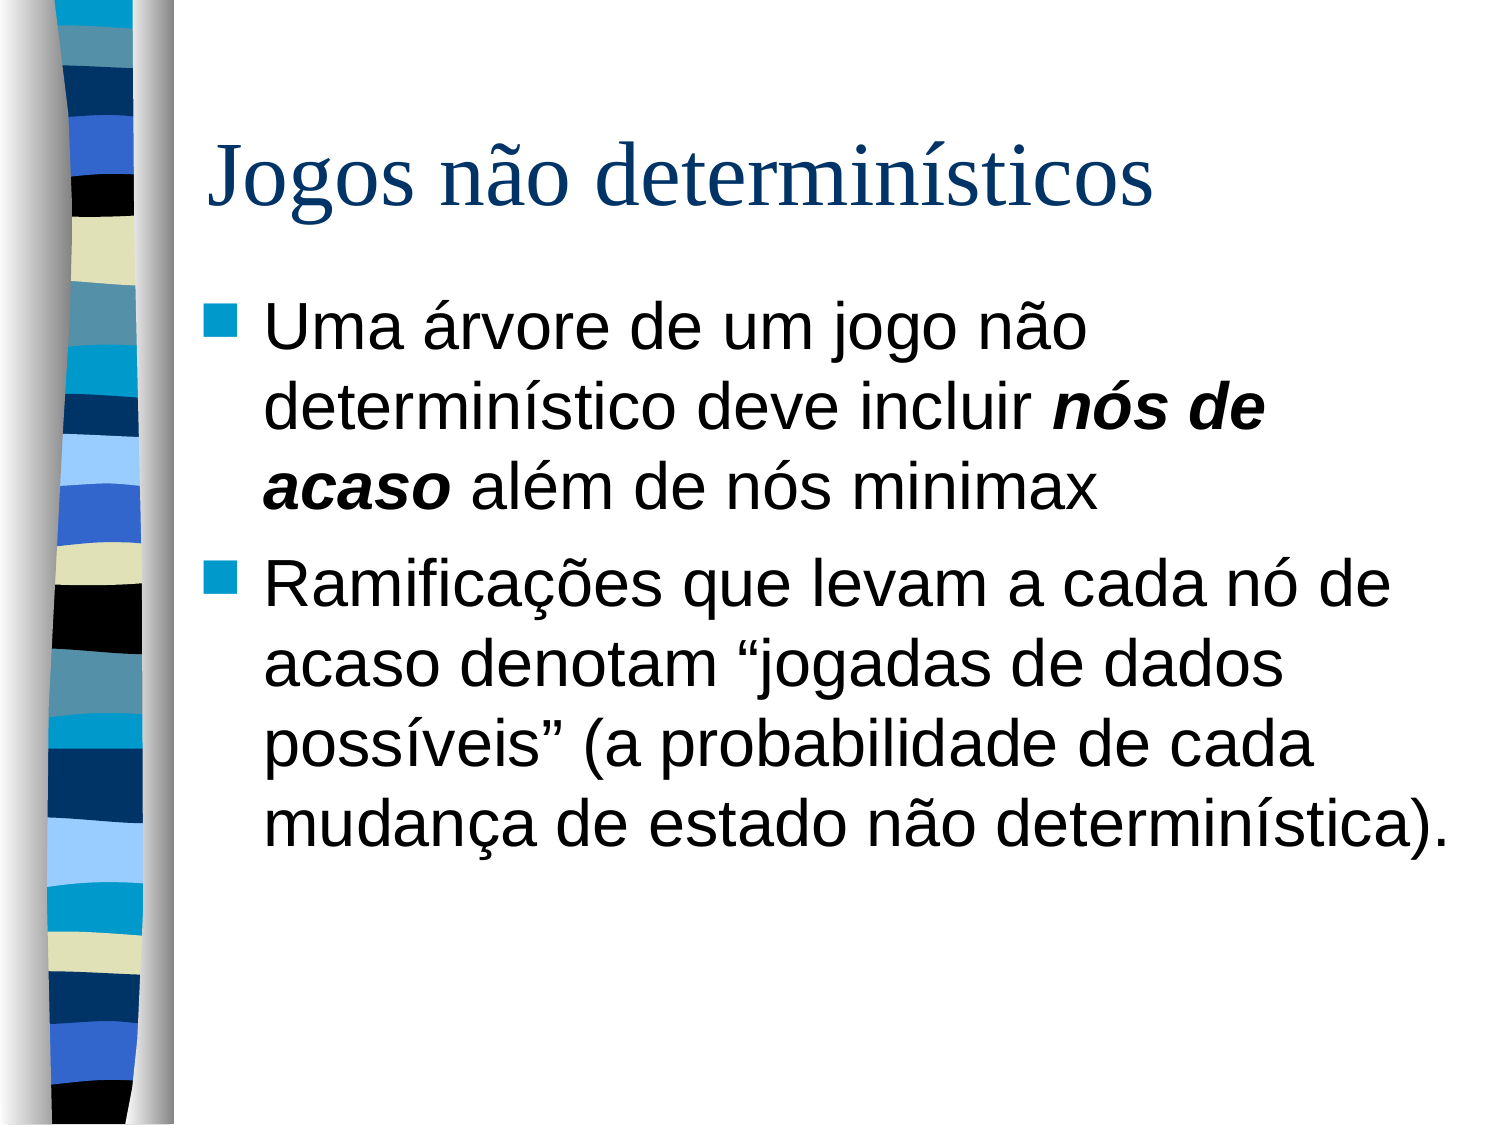

# Jogos não determinísticos
Uma árvore de um jogo não determinístico deve incluir nós de acaso além de nós minimax
Ramificações que levam a cada nó de acaso denotam “jogadas de dados possíveis” (a probabilidade de cada mudança de estado não determinística).